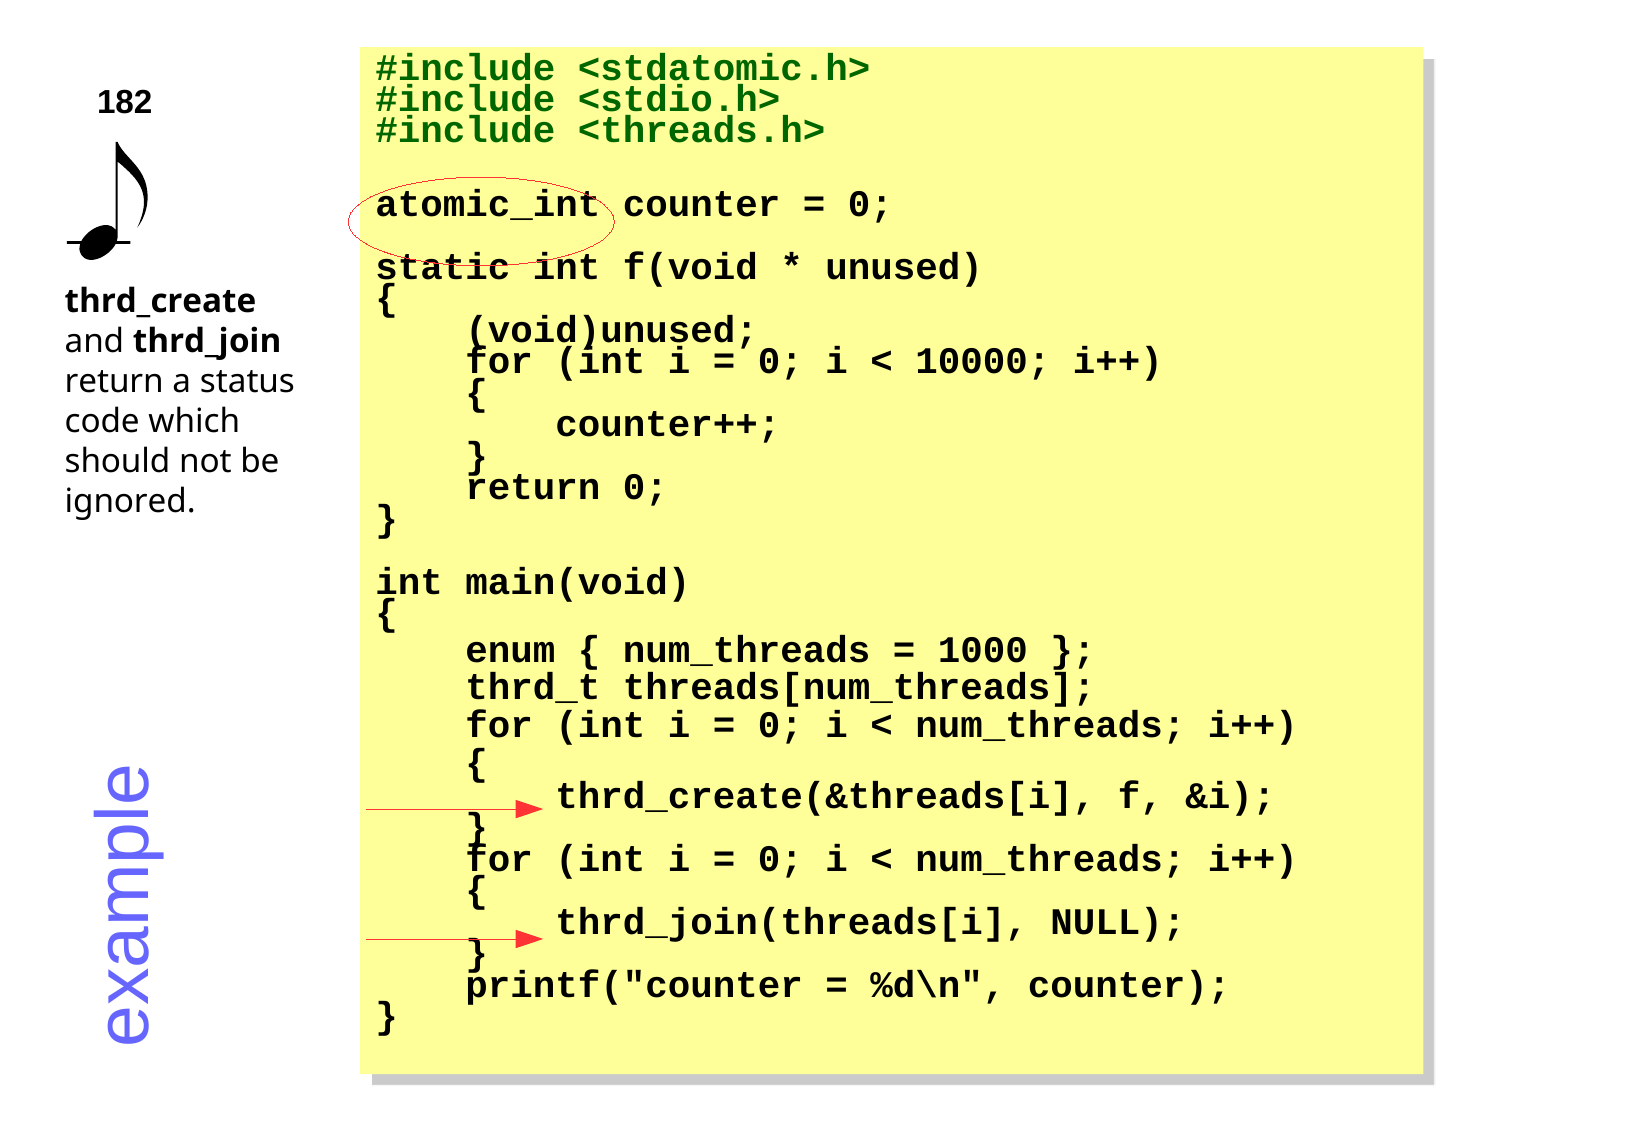

#include <stdatomic.h>
#include <stdio.h>
#include <threads.h>
atomic_int counter = 0;
static int f(void * unused)
{
 (void)unused;
 for (int i = 0; i < 10000; i++)
 {
 counter++;
 }
 return 0;
}
int main(void)
{
 enum { num_threads = 1000 };
 thrd_t threads[num_threads];
 for (int i = 0; i < num_threads; i++)
 {
 thrd_create(&threads[i], f, &i);
 }
 for (int i = 0; i < num_threads; i++)
 {
 thrd_join(threads[i], NULL);
 }
 printf("counter = %d\n", counter);
}
182
thrd_create and thrd_join
return a status code which should not be ignored.
# example